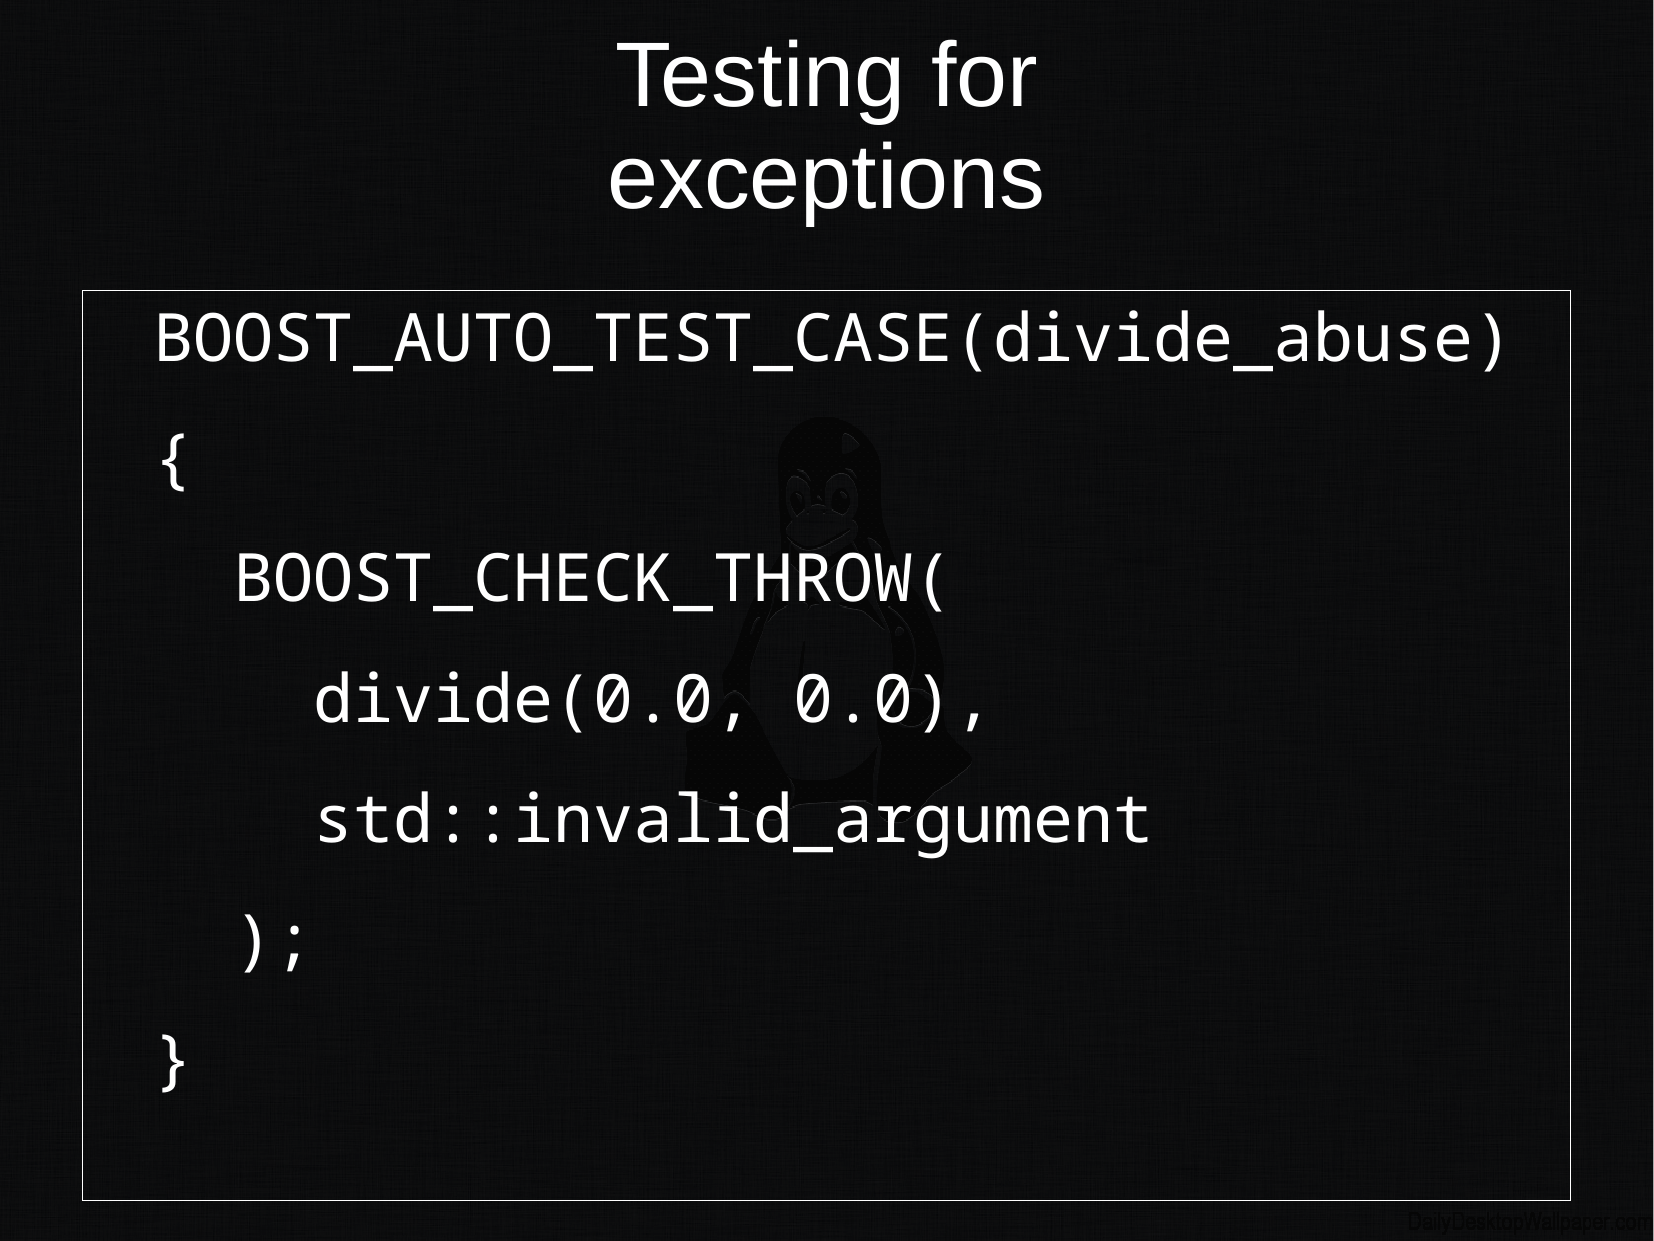

# Testing for exceptions
BOOST_AUTO_TEST_CASE(divide_abuse)
{
 BOOST_CHECK_THROW(
 divide(0.0, 0.0),
 std::invalid_argument
 );
}